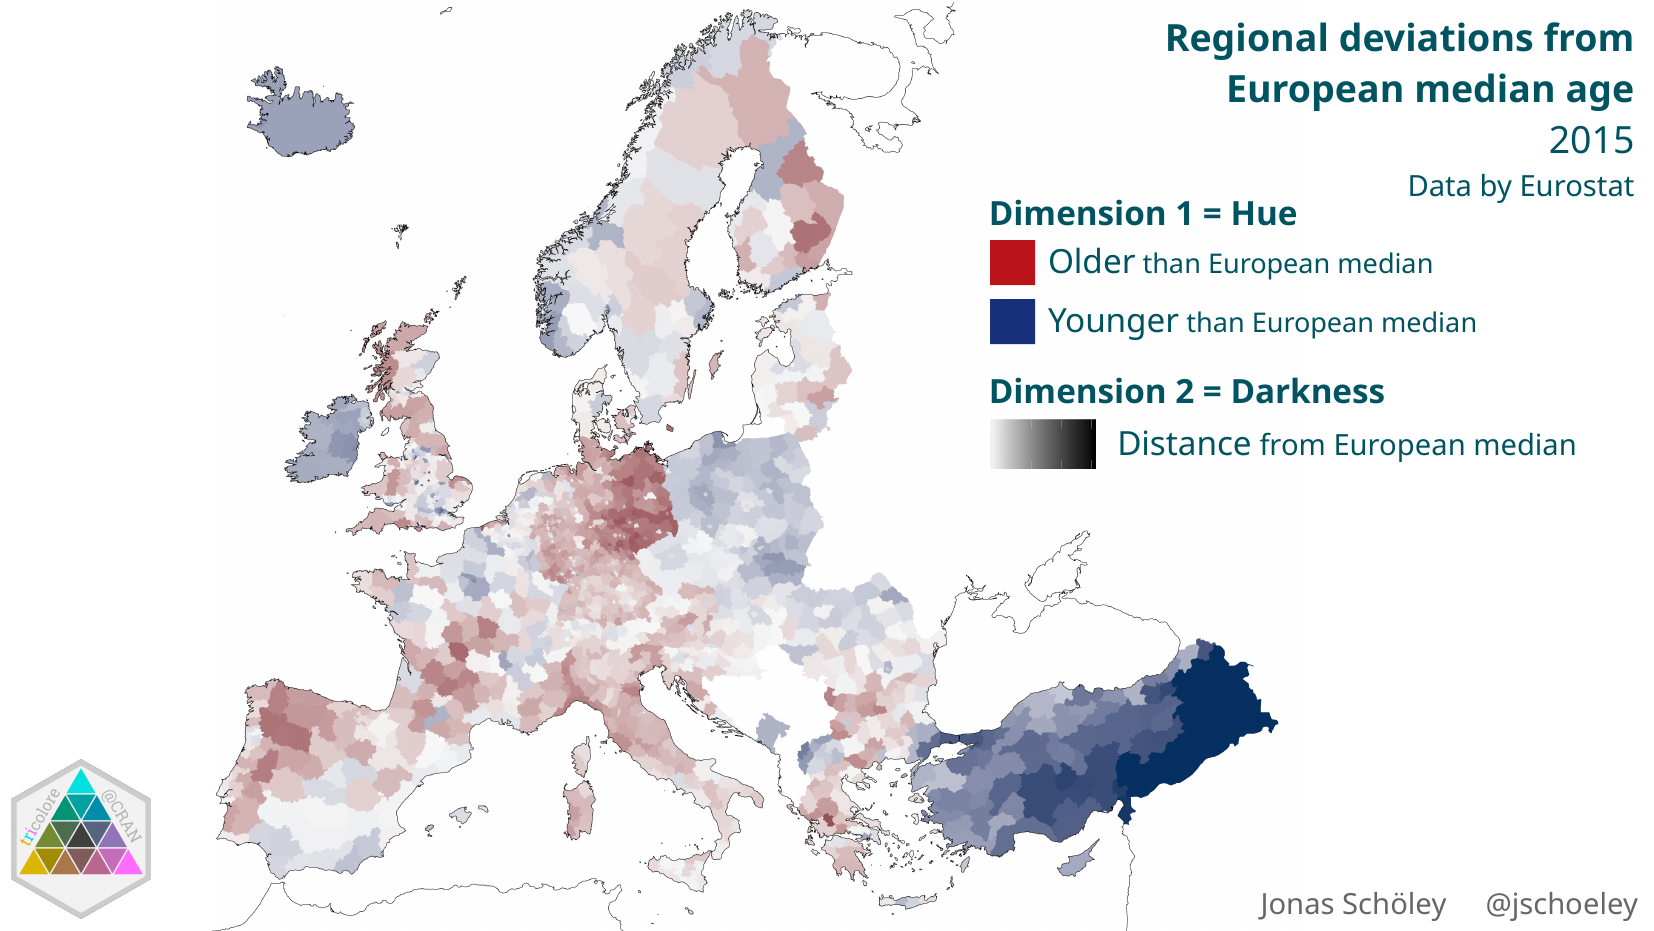

Regional deviations from European median age 2015
Data by Eurostat
Dimension 1 = Hue
Older than European median
Younger than European median
Dimension 2 = Darkness
Distance from European median
Jonas Schöley	@jschoeley